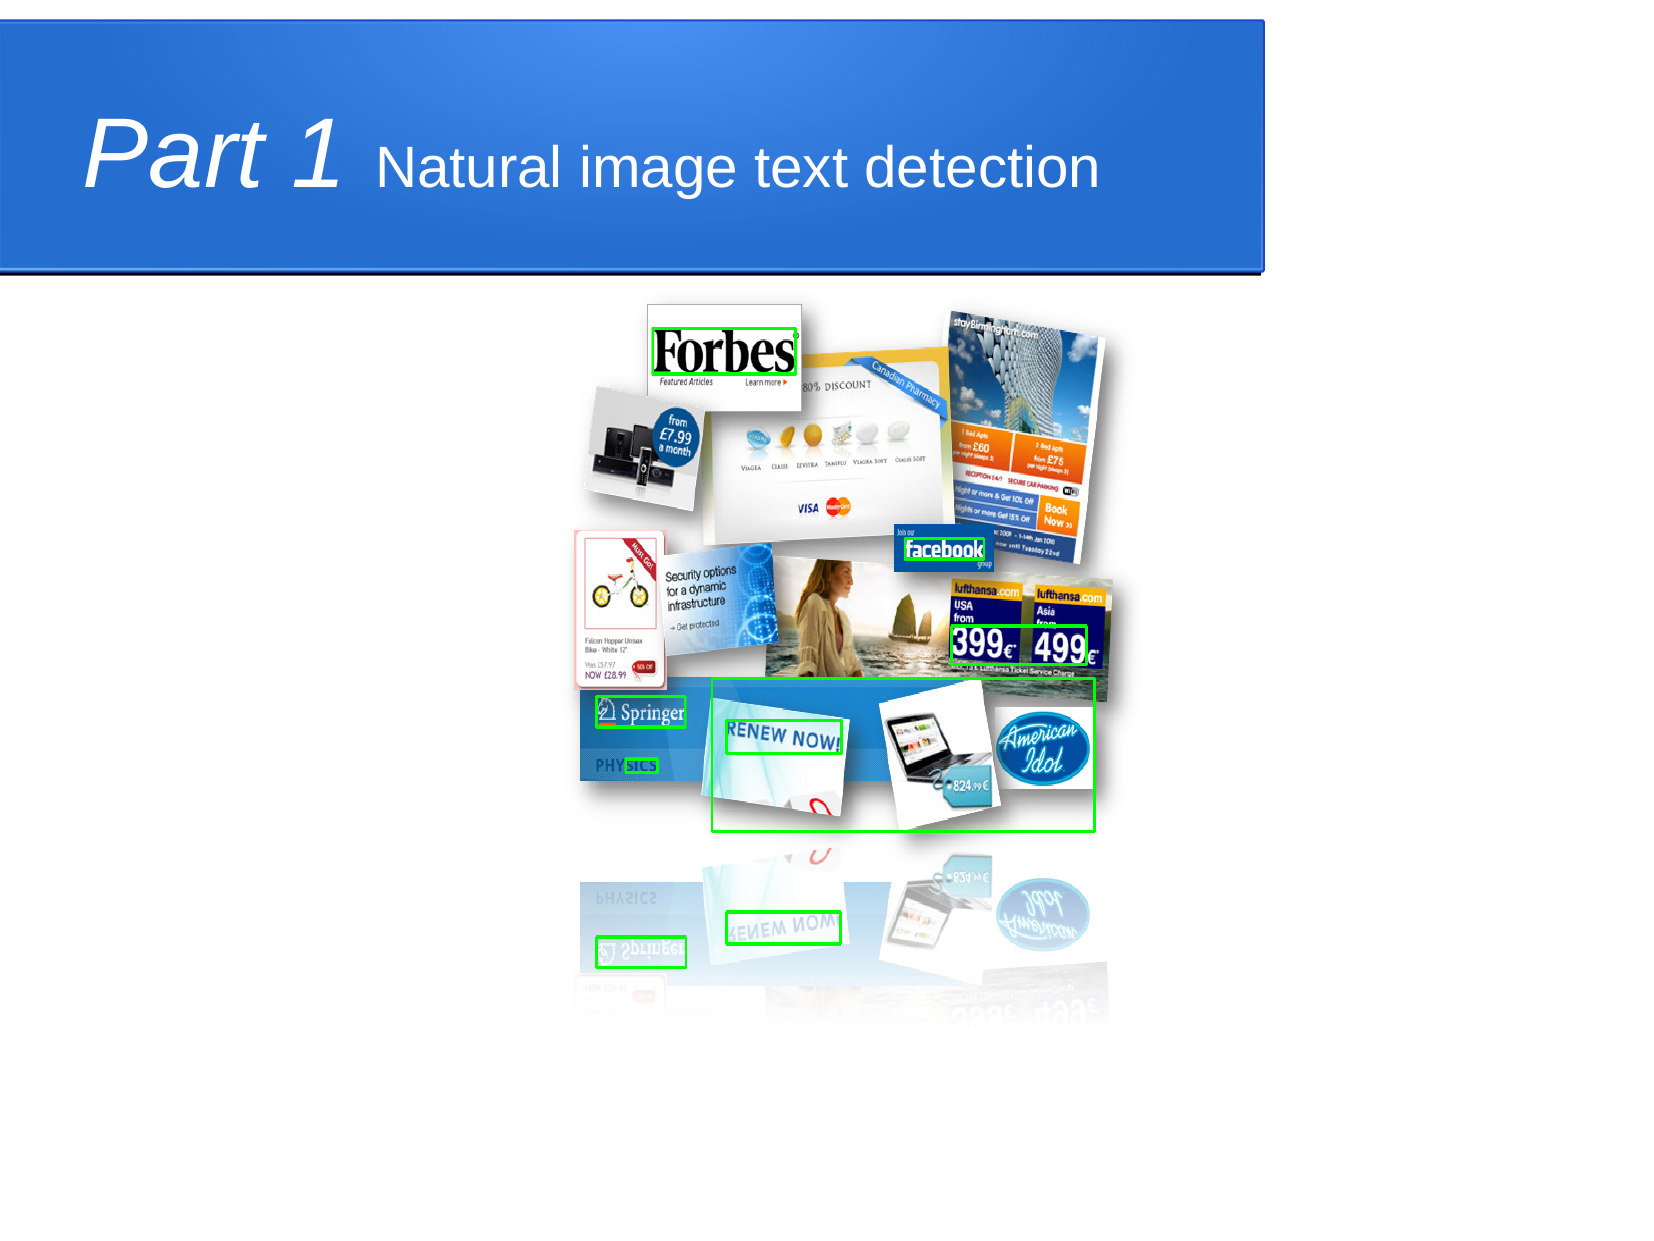

# Part 1 Natural image text detection